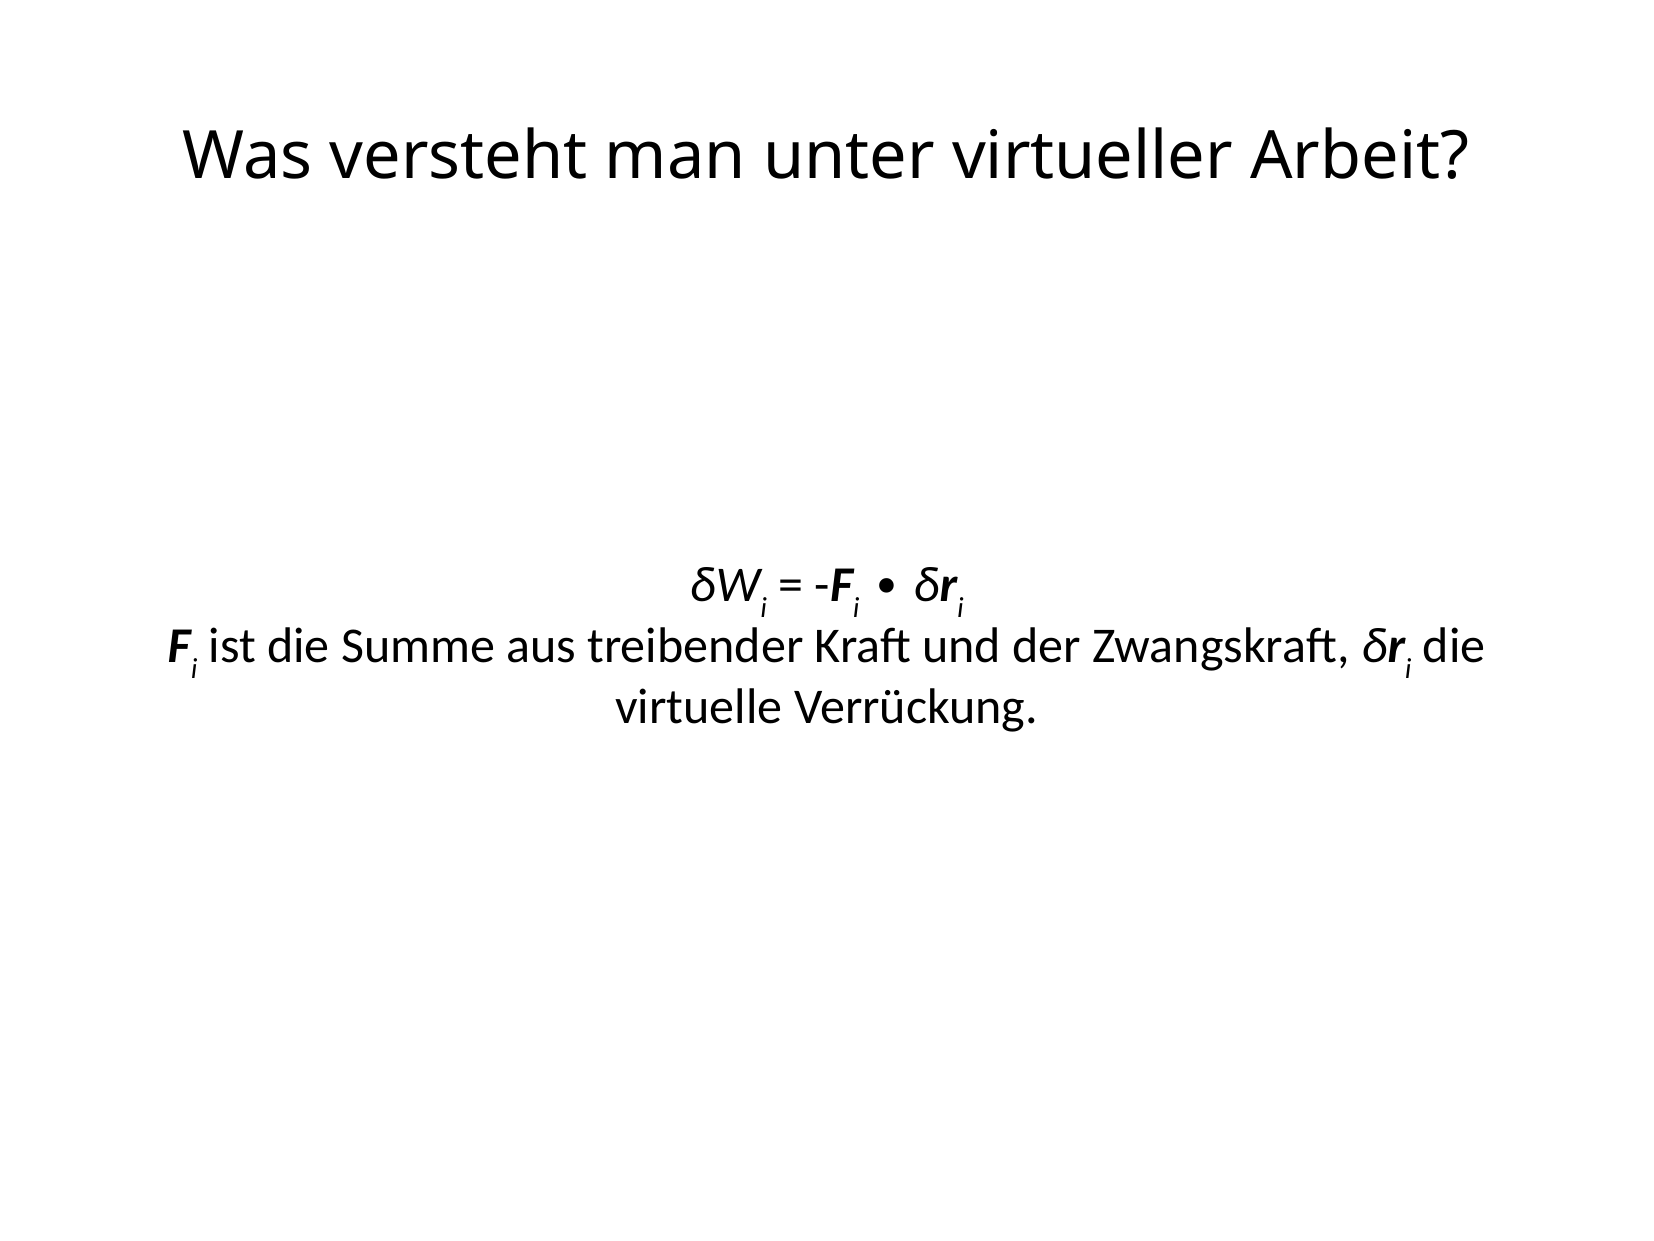

# Was versteht man unter virtueller Arbeit?
δWi = -Fi ∙ δri
Fi ist die Summe aus treibender Kraft und der Zwangskraft, δri die virtuelle Verrückung.